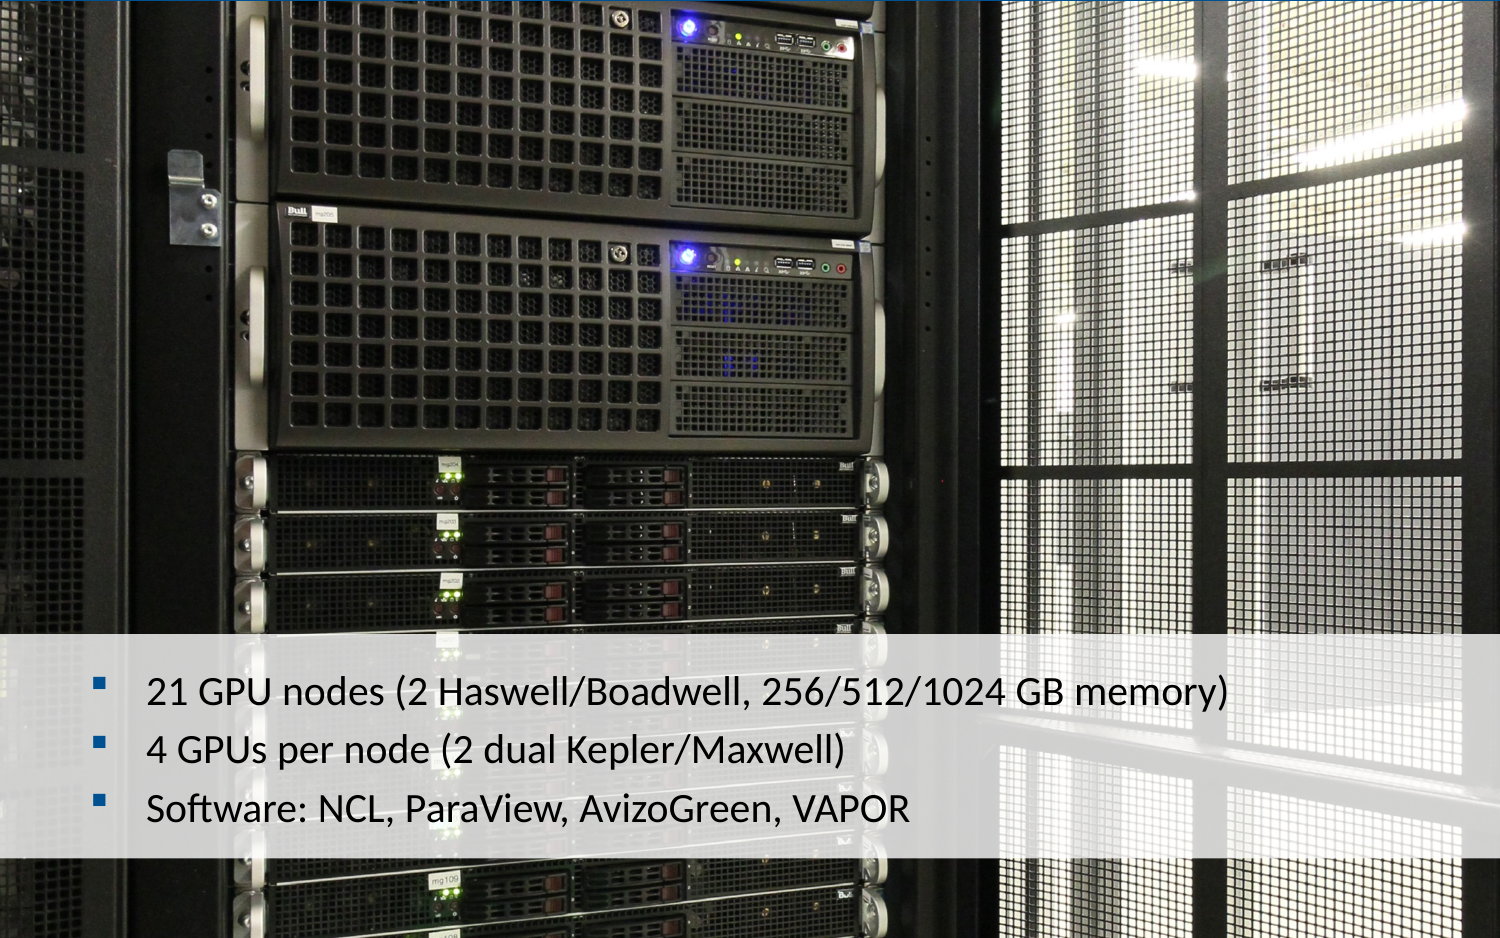

#
21 GPU nodes (2 Haswell/Boadwell, 256/512/1024 GB memory)
4 GPUs per node (2 dual Kepler/Maxwell)
Software: NCL, ParaView, AvizoGreen, VAPOR